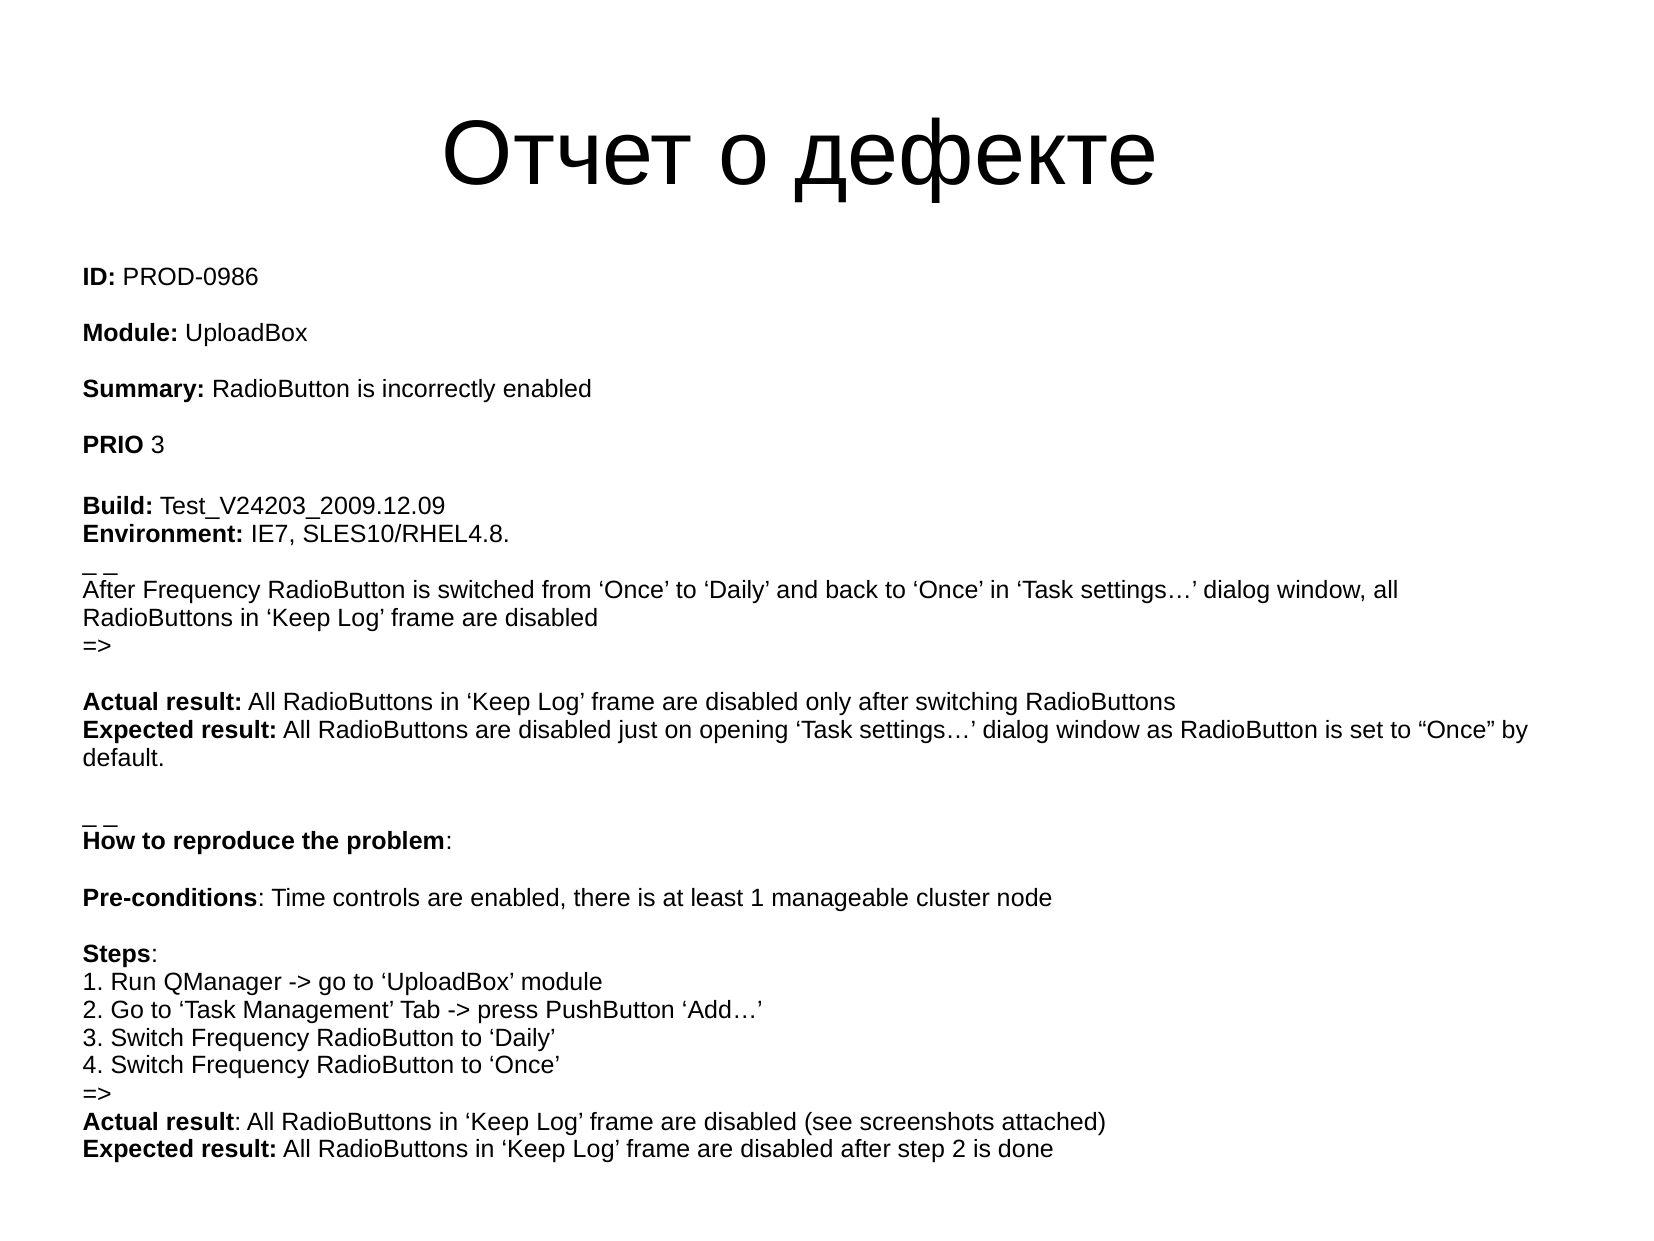

# Отчет о дефекте
ID: PROD-0986
Module: UploadBox
Summary: RadioButton is incorrectly enabled
PRIO 3
Build: Test_V24203_2009.12.09
Environment: IE7, SLES10/RHEL4.8.
_ _
After Frequency RadioButton is switched from ‘Once’ to ‘Daily’ and back to ‘Once’ in ‘Task settings…’ dialog window, all RadioButtons in ‘Keep Log’ frame are disabled
=>
Actual result: All RadioButtons in ‘Keep Log’ frame are disabled only after switching RadioButtons
Expected result: All RadioButtons are disabled just on opening ‘Task settings…’ dialog window as RadioButton is set to “Once” by default.
_ _
How to reproduce the problem:
Pre-conditions: Time controls are enabled, there is at least 1 manageable cluster node
Steps:
1. Run QManager -> go to ‘UploadBox’ module
2. Go to ‘Task Management’ Tab -> press PushButton ‘Add…’
3. Switch Frequency RadioButton to ‘Daily’
4. Switch Frequency RadioButton to ‘Once’
=>
Actual result: All RadioButtons in ‘Keep Log’ frame are disabled (see screenshots attached)
Expected result: All RadioButtons in ‘Keep Log’ frame are disabled after step 2 is done